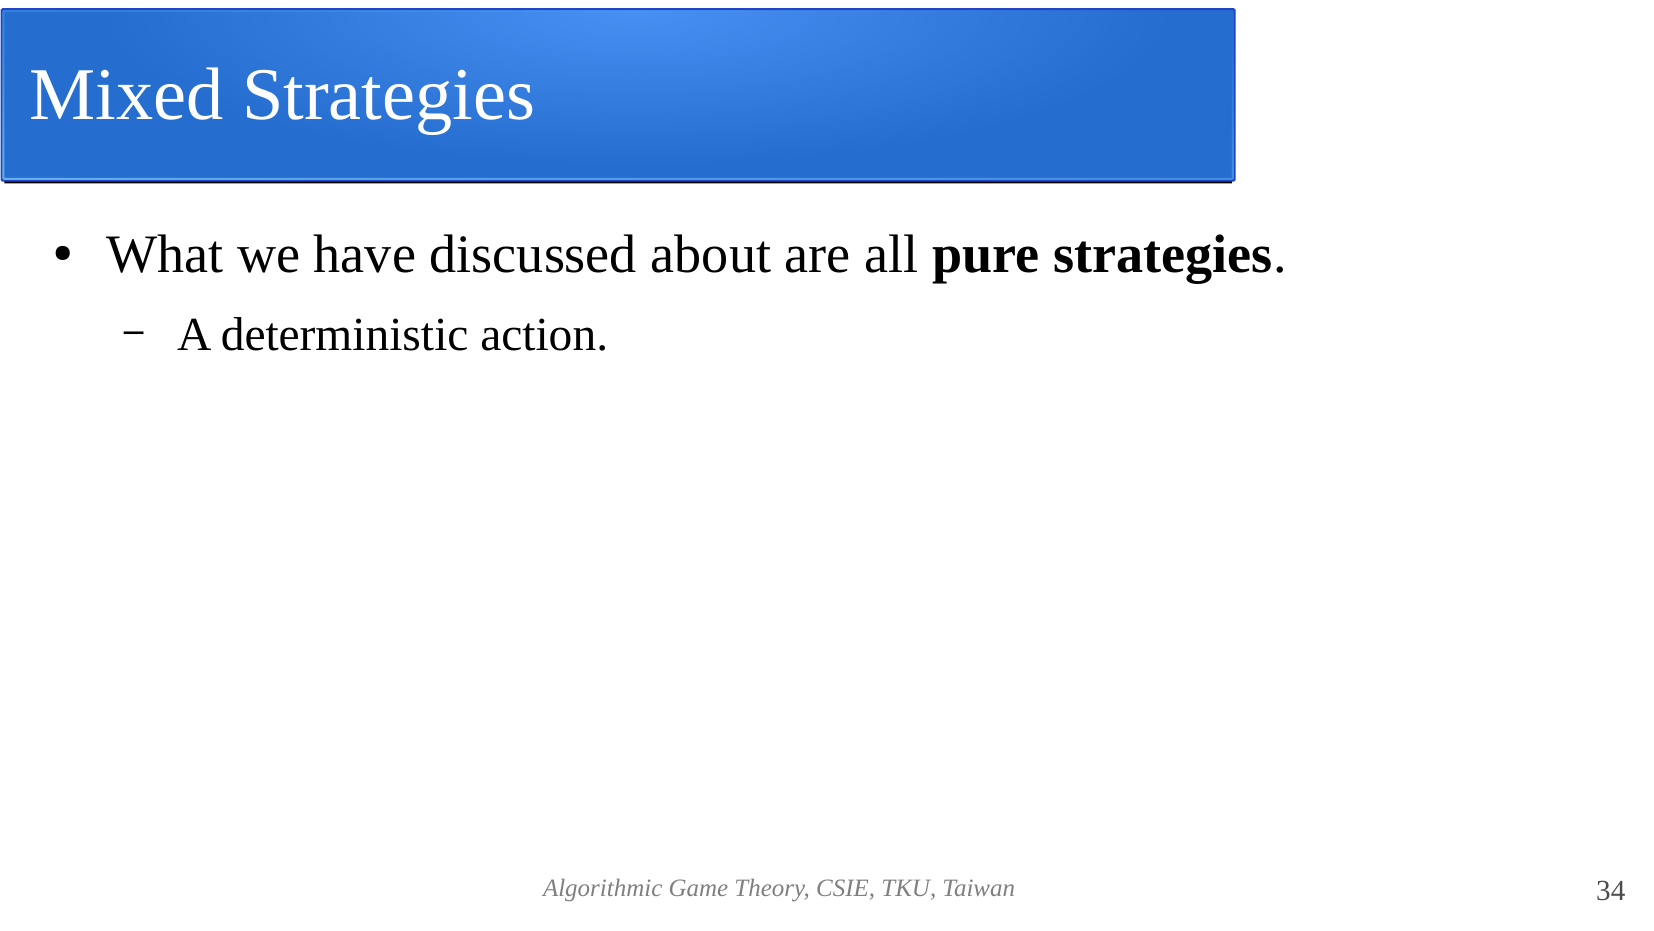

# Mixed Strategies
What we have discussed about are all pure strategies.
A deterministic action.
Algorithmic Game Theory, CSIE, TKU, Taiwan
34